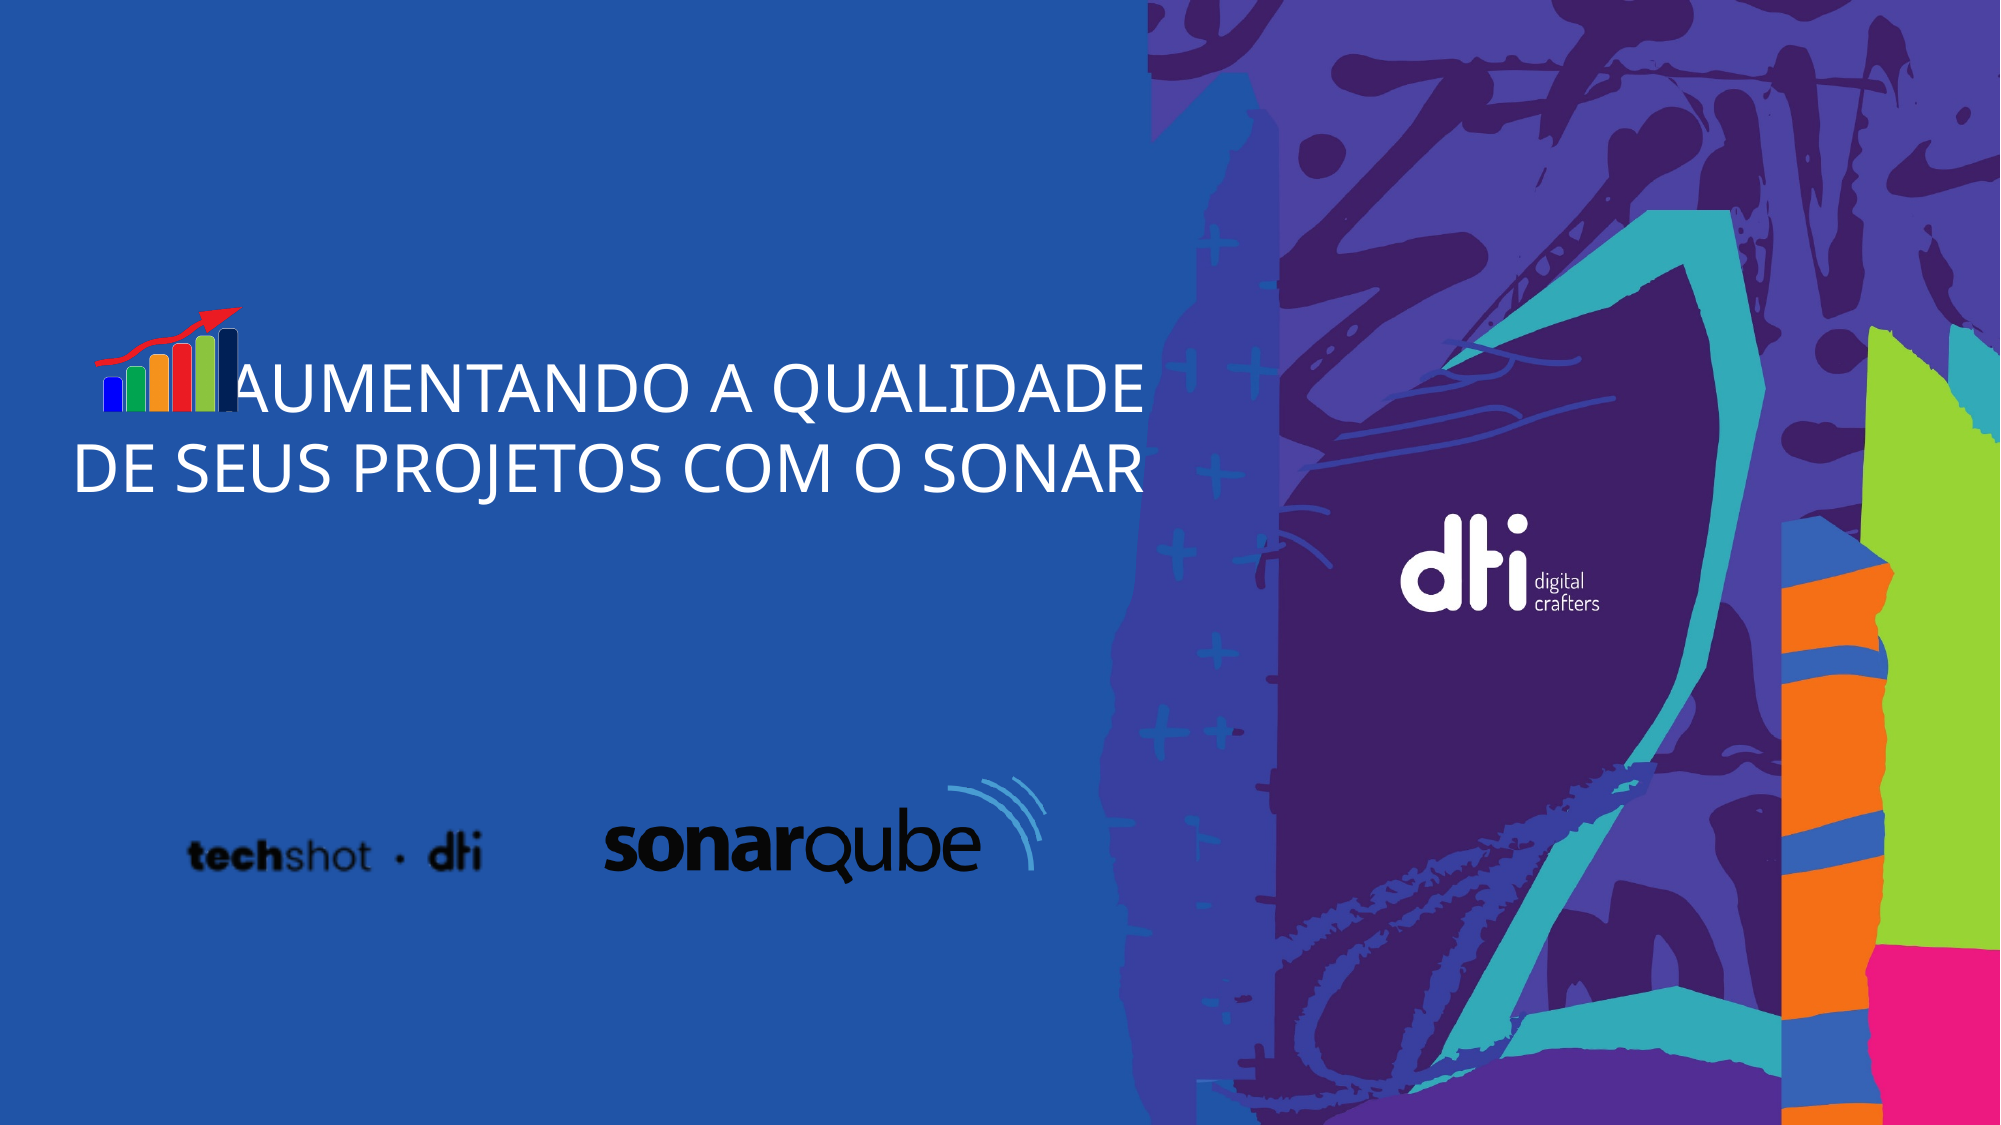

AUMENTANDO A QUALIDADE DE SEUS PROJETOS COM O SONAR